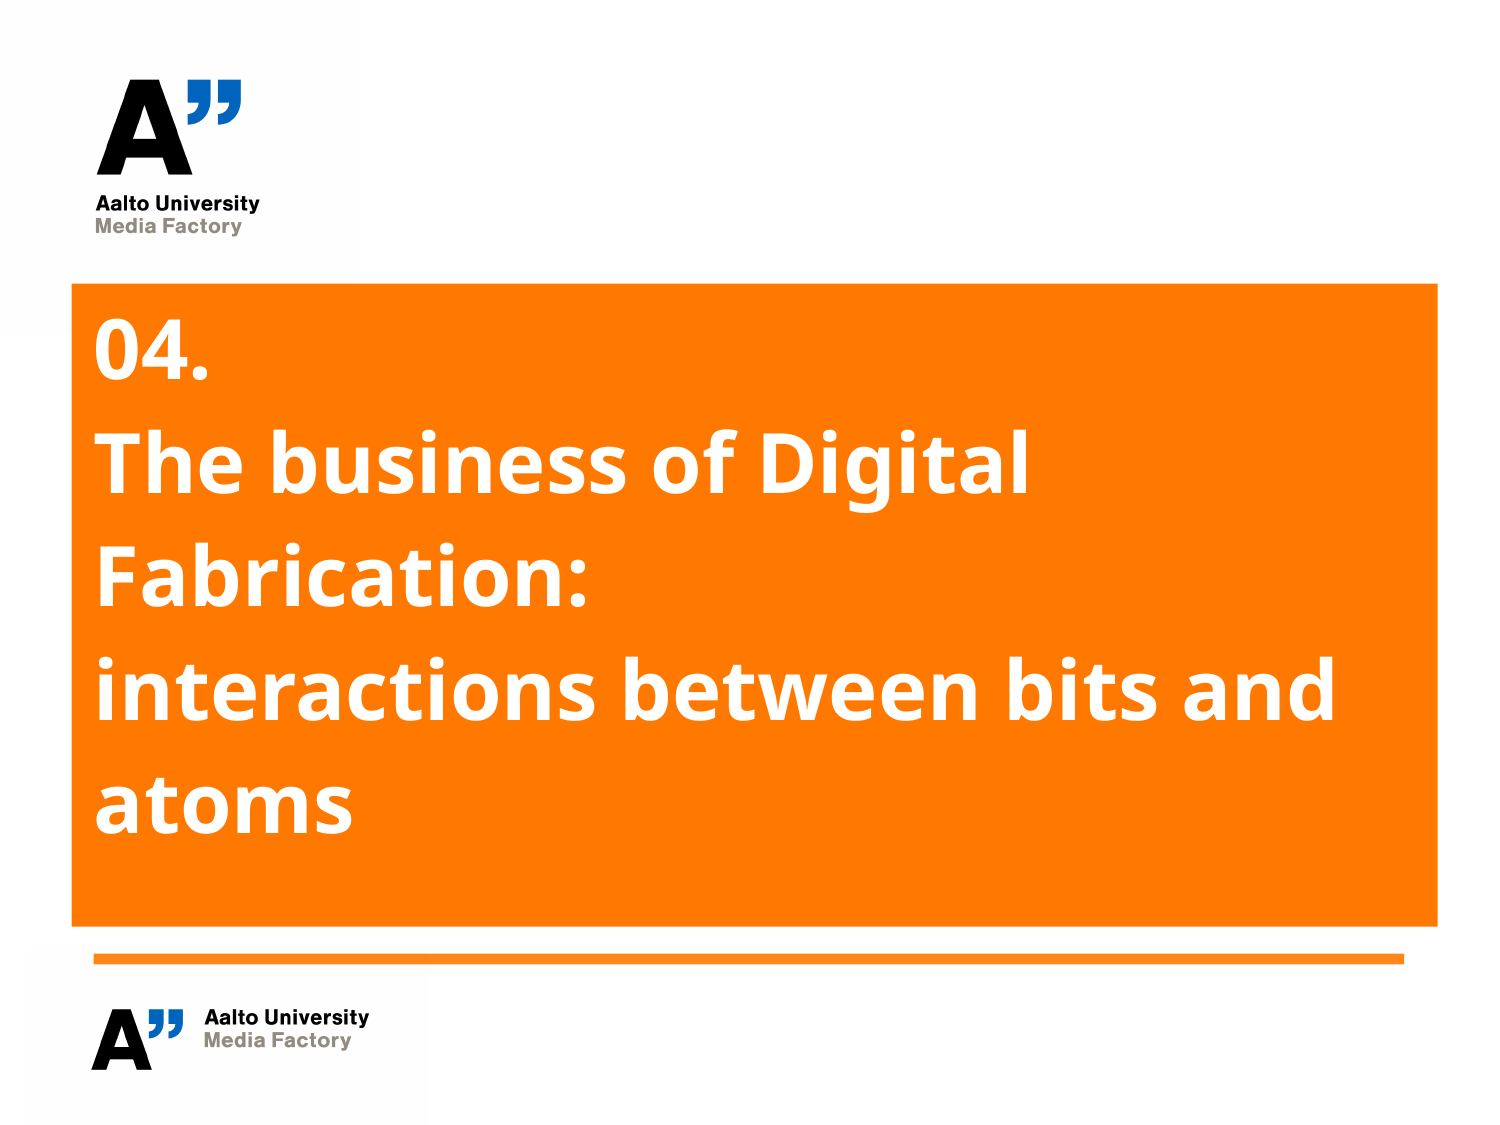

#
04.
The business of Digital Fabrication:
interactions between bits and atoms